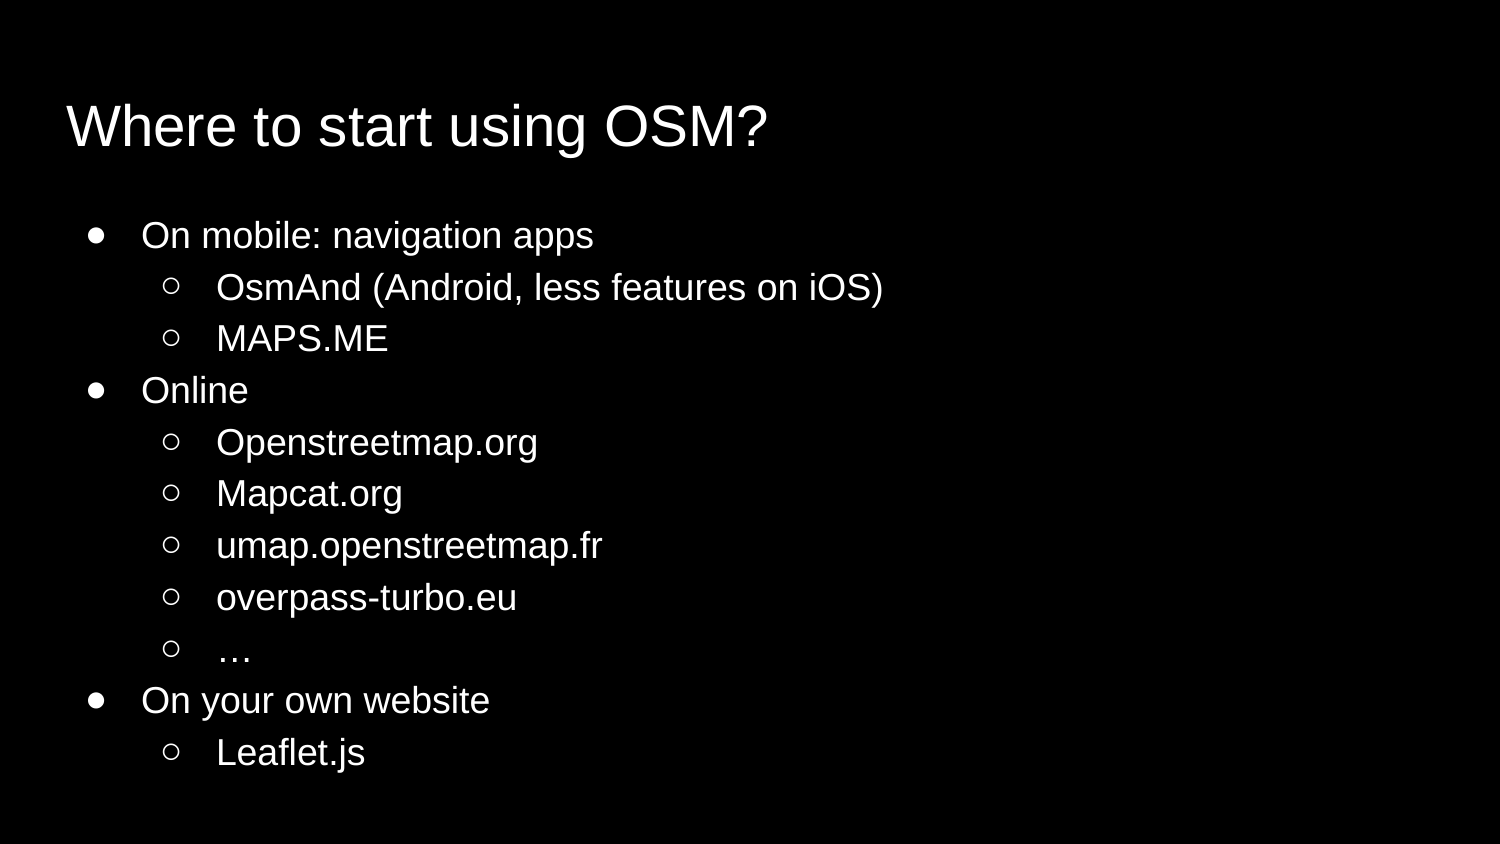

# Where to start using OSM?
On mobile: navigation apps
OsmAnd (Android, less features on iOS)
MAPS.ME
Online
Openstreetmap.org
Mapcat.org
umap.openstreetmap.fr
overpass-turbo.eu
…
On your own website
Leaflet.js